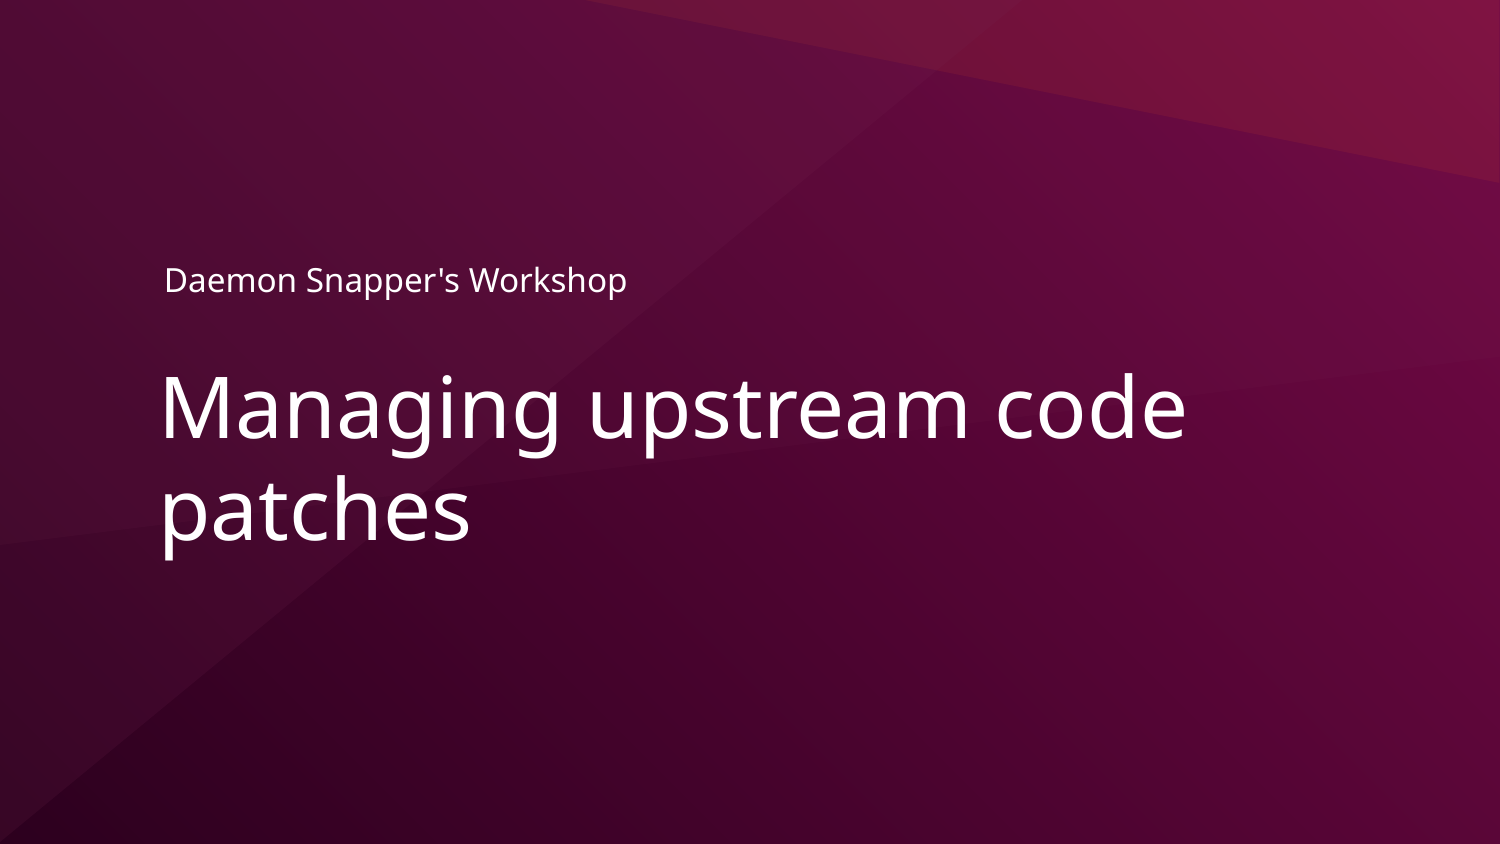

Daemon Snapper's Workshop
# Managing upstream code patches